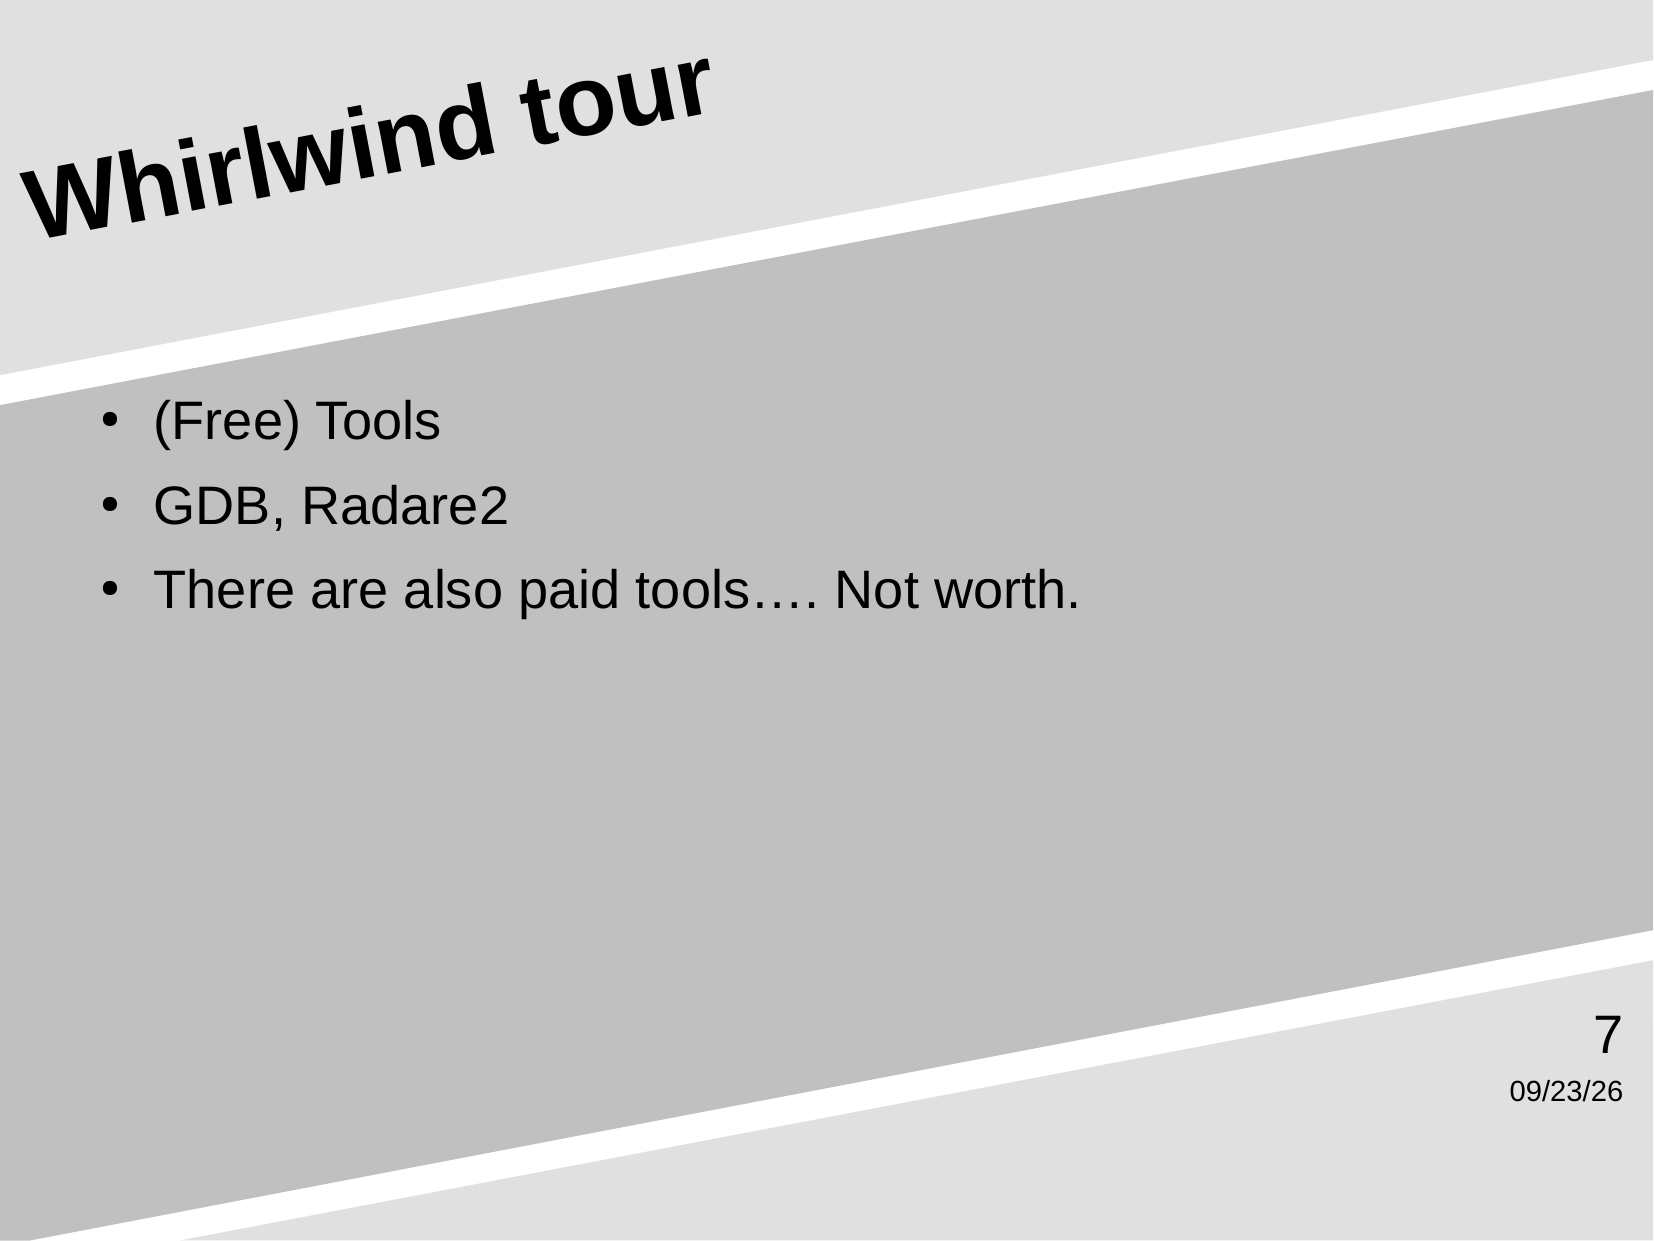

# Whirlwind tour
(Free) Tools
GDB, Radare2
There are also paid tools…. Not worth.
7